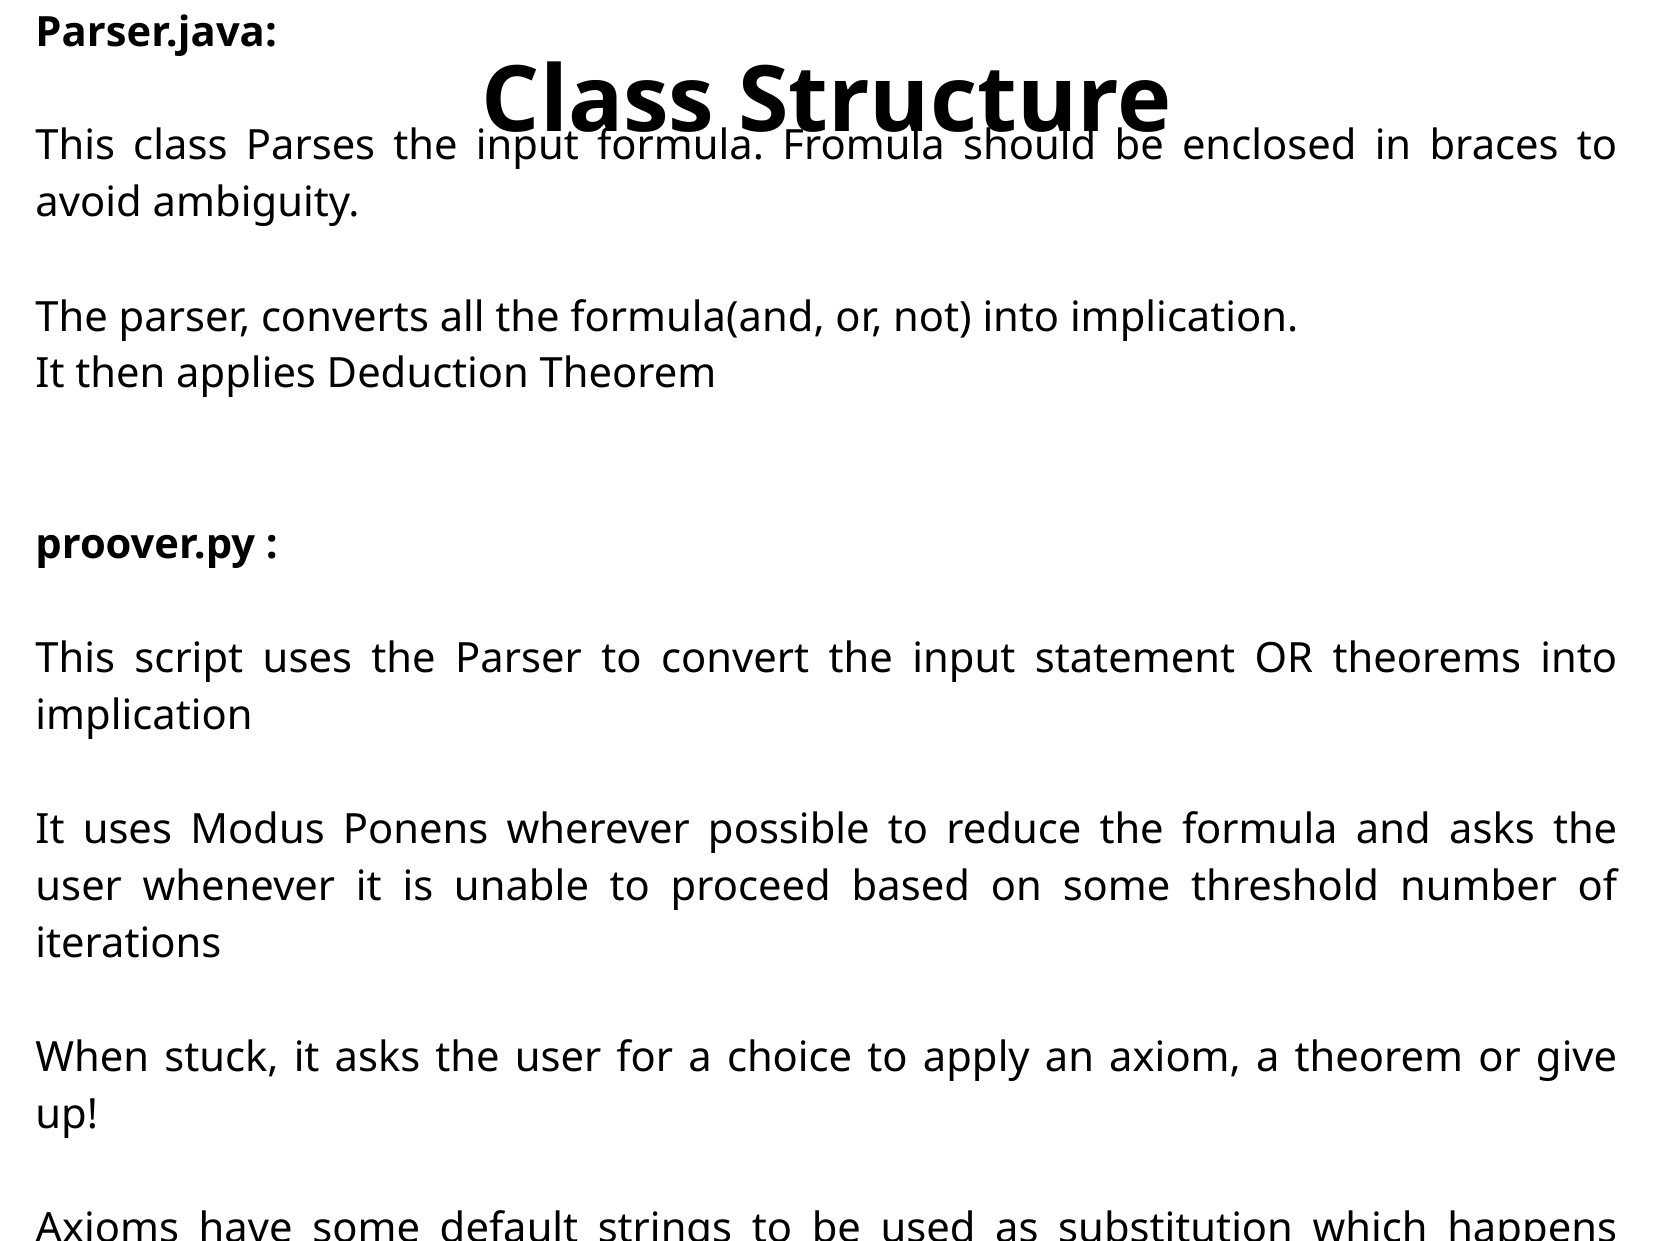

Parser.java:
This class Parses the input formula. Fromula should be enclosed in braces to avoid ambiguity.
The parser, converts all the formula(and, or, not) into implication.
It then applies Deduction Theorem
proover.py :
This script uses the Parser to convert the input statement OR theorems into implication
It uses Modus Ponens wherever possible to reduce the formula and asks the user whenever it is unable to proceed based on some threshold number of iterations
When stuck, it asks the user for a choice to apply an axiom, a theorem or give up!
Axioms have some default strings to be used as substitution which happens initially, but if the number of iterations goes above a threshold, the substitutions are taken from the user
# Class Structure